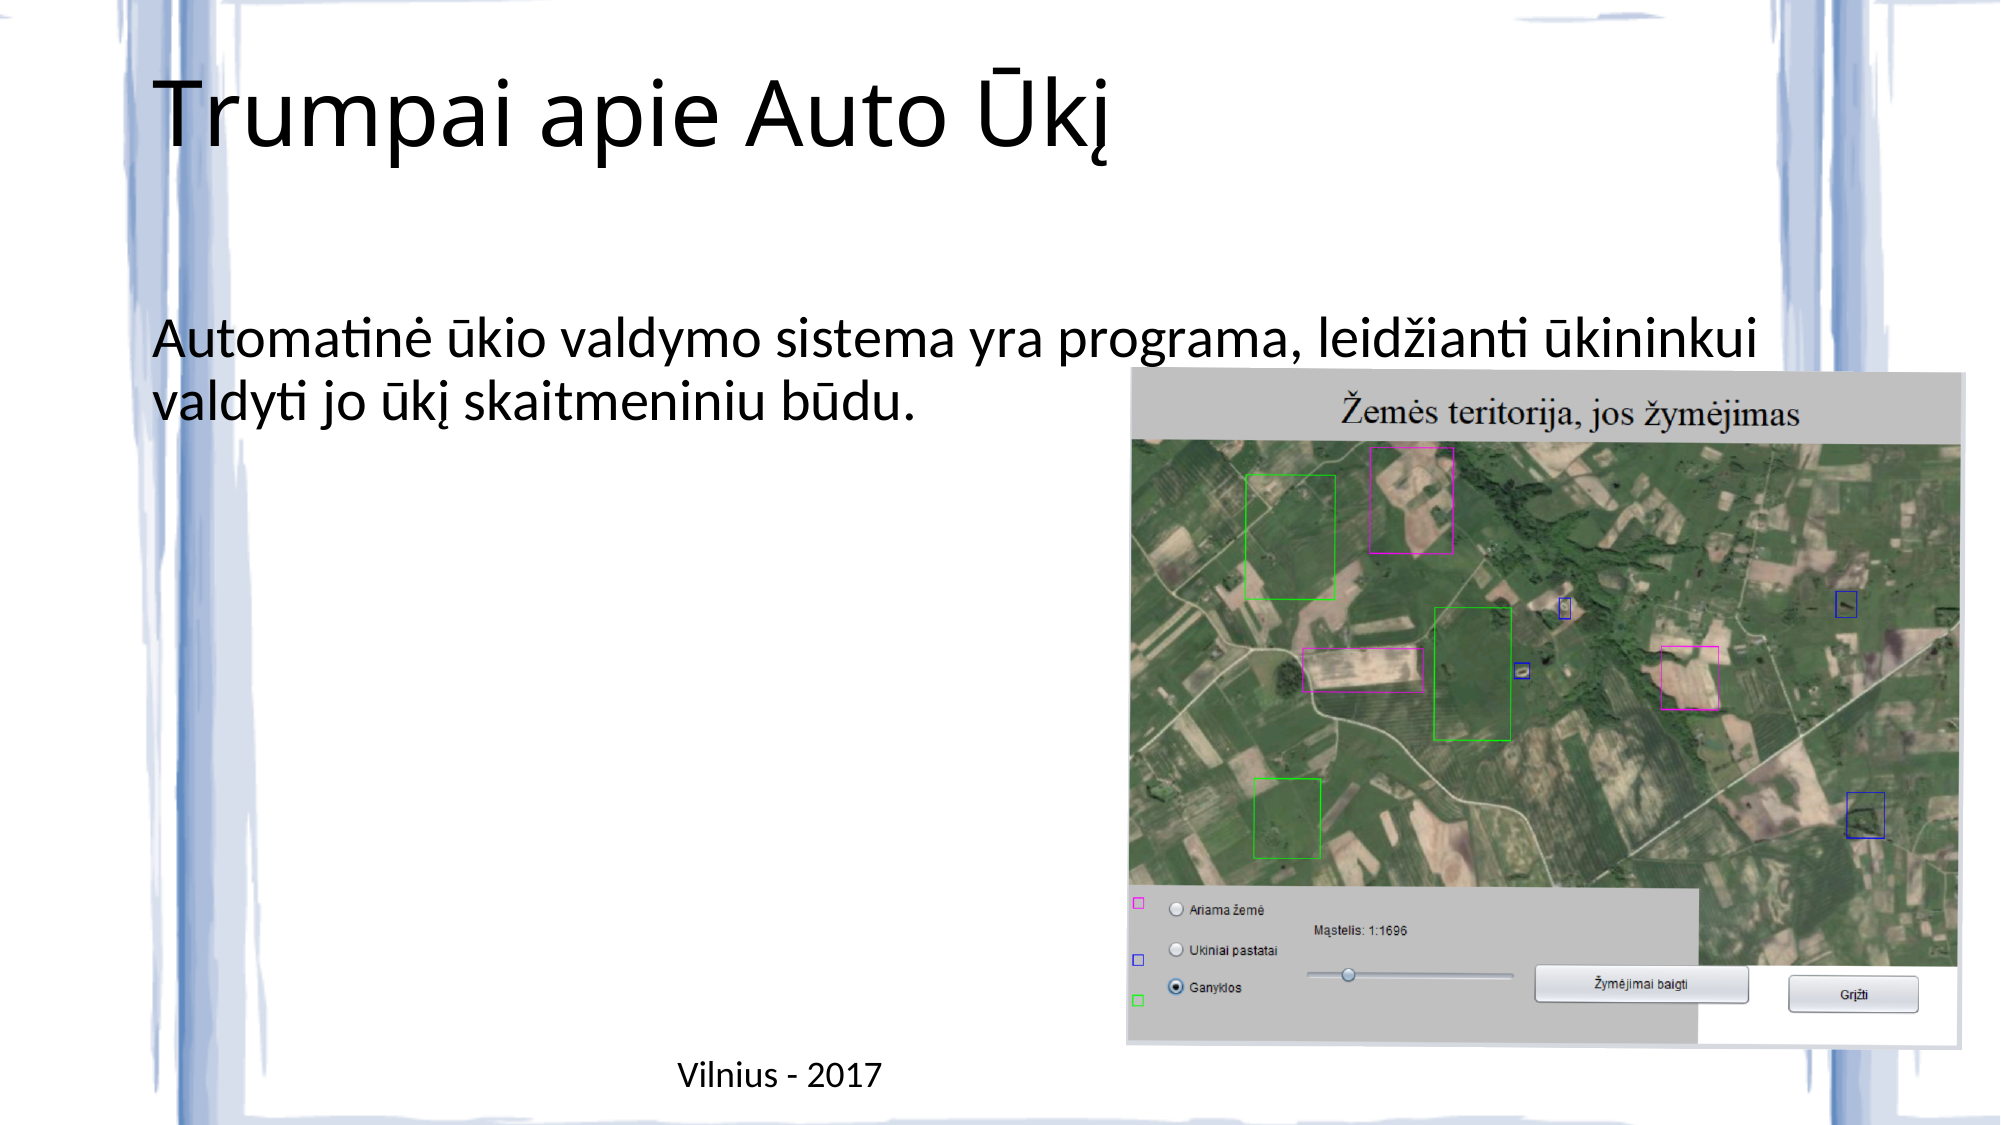

# Trumpai apie Auto Ūkį
Automatinė ūkio valdymo sistema yra programa, leidžianti ūkininkui valdyti jo ūkį skaitmeniniu būdu.
Vilnius - 2017